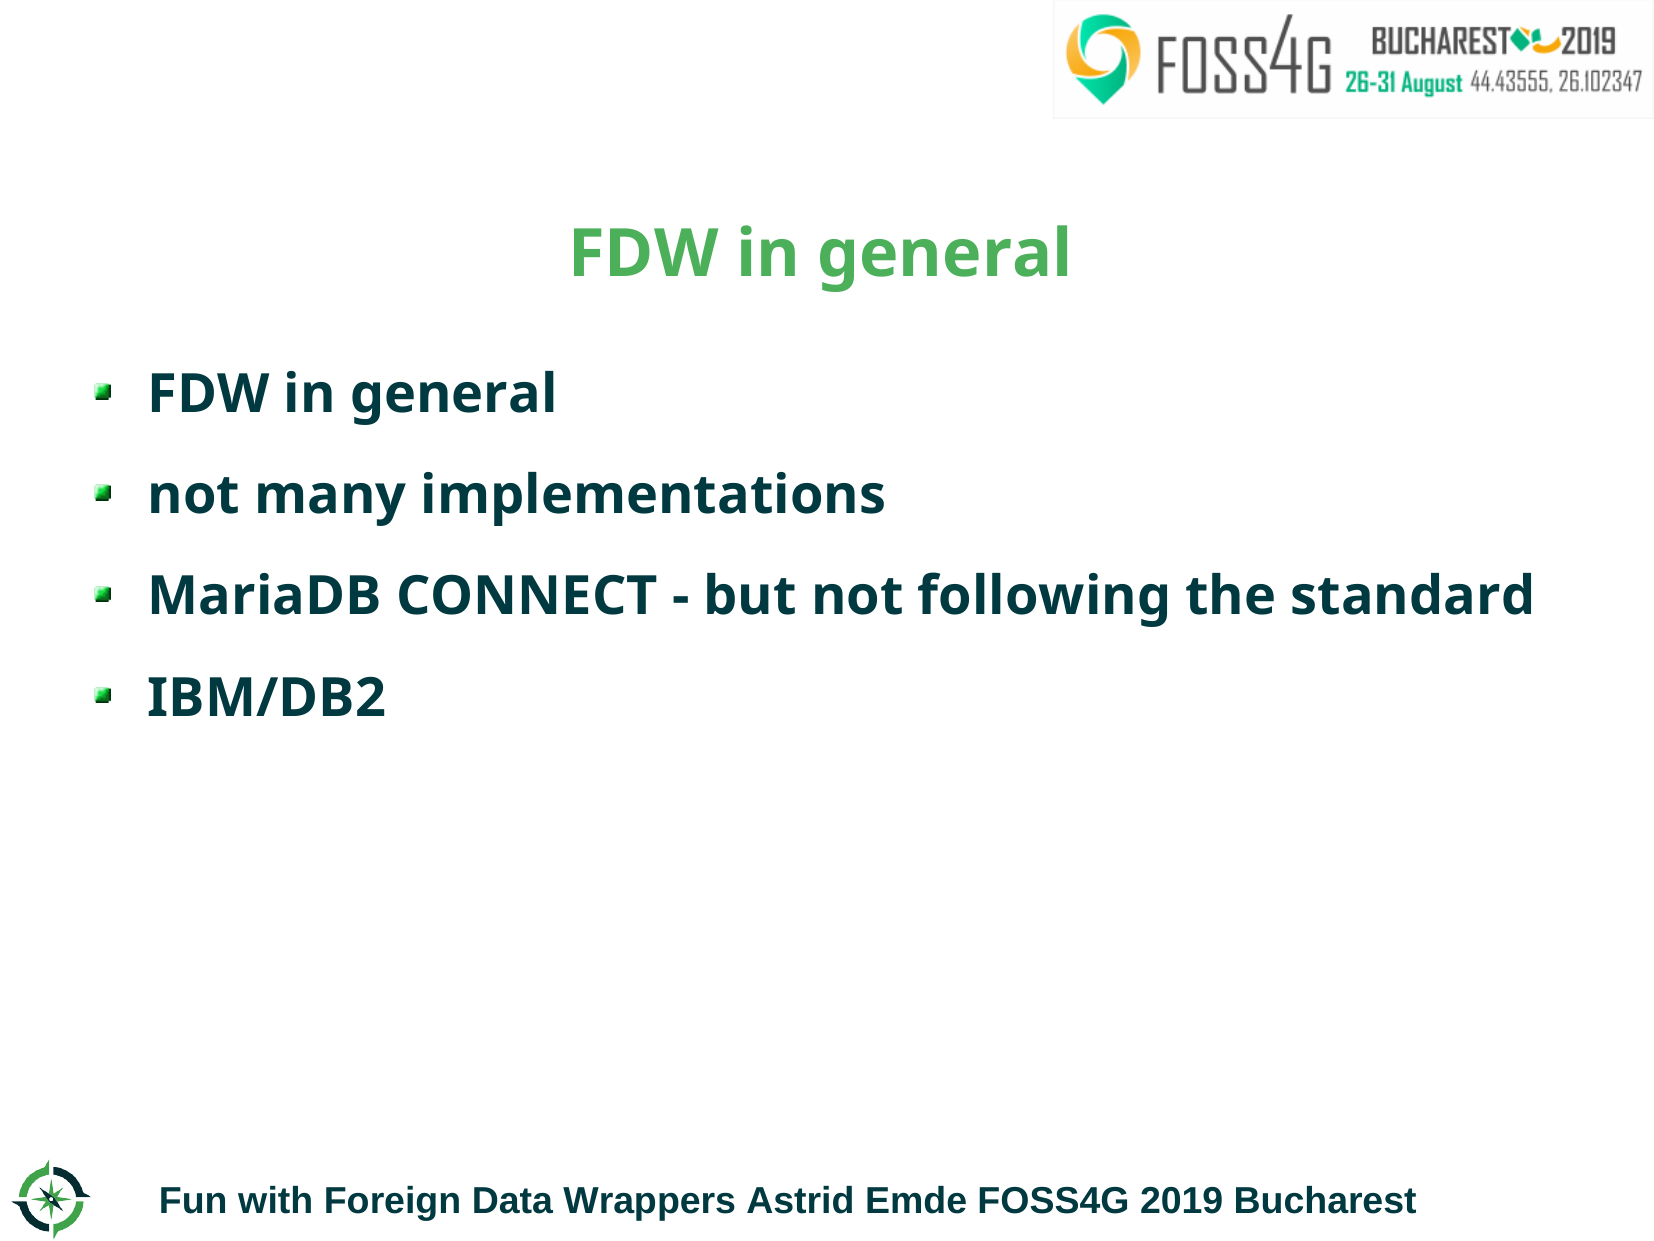

# FDW in general
FDW in general
not many implementations
MariaDB CONNECT - but not following the standard
IBM/DB2